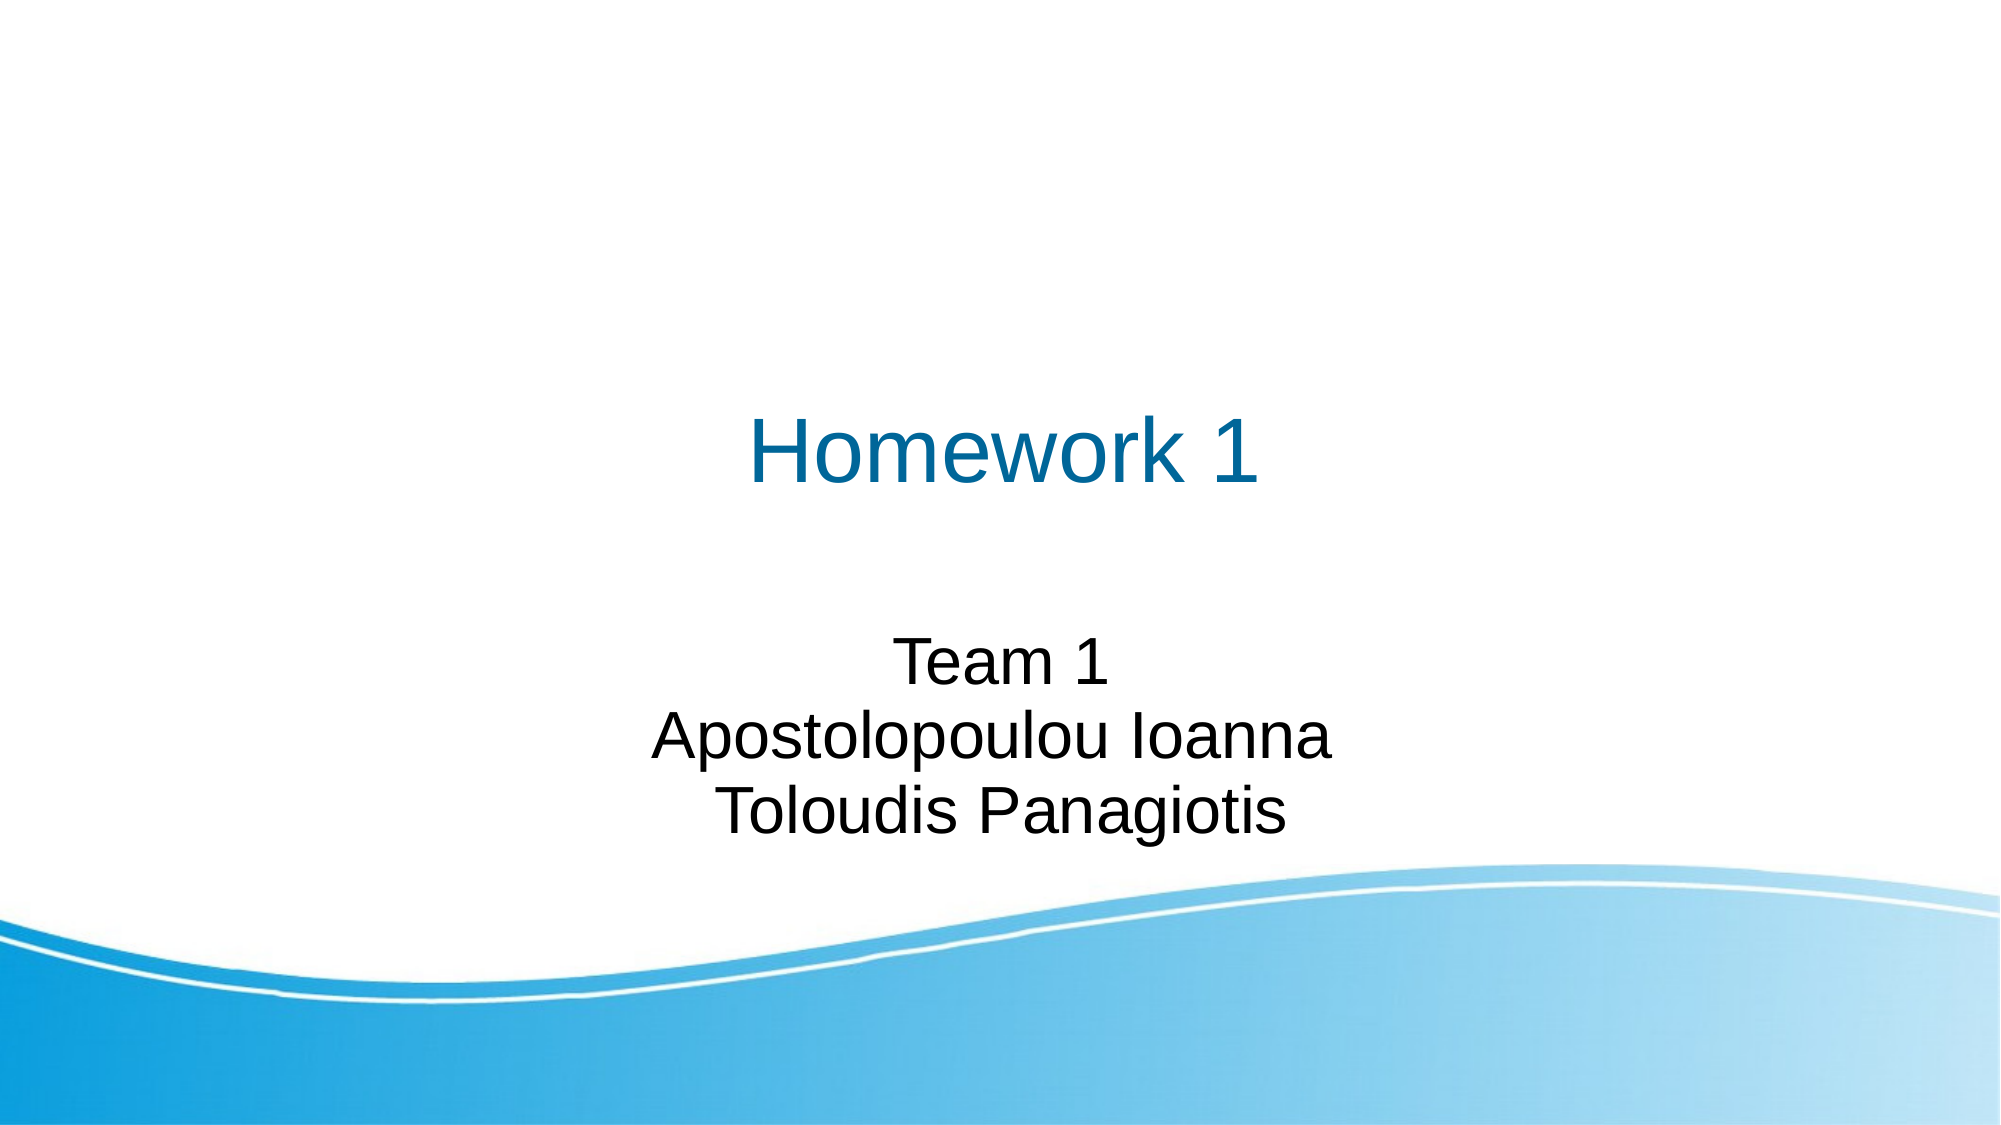

# Homework 1
Team 1
Apostolopoulou Ioanna
Toloudis Panagiotis